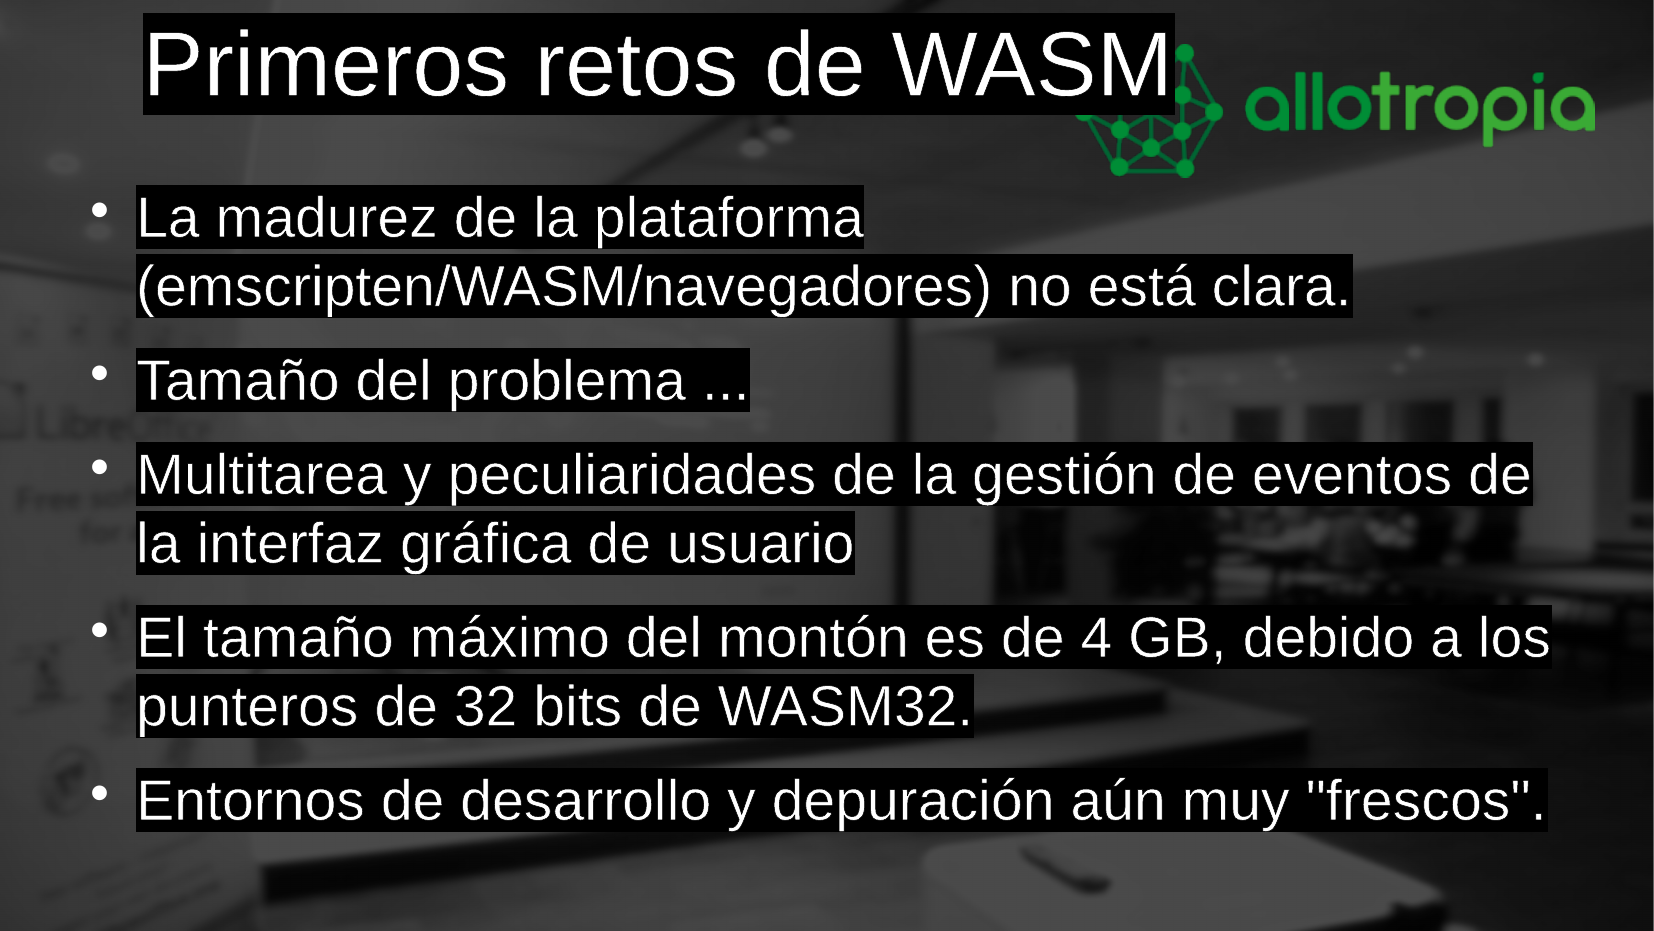

# Primeros retos de WASM
La madurez de la plataforma (emscripten/WASM/navegadores) no está clara.
Tamaño del problema ...
Multitarea y peculiaridades de la gestión de eventos de la interfaz gráfica de usuario
El tamaño máximo del montón es de 4 GB, debido a los punteros de 32 bits de WASM32.
Entornos de desarrollo y depuración aún muy "frescos".